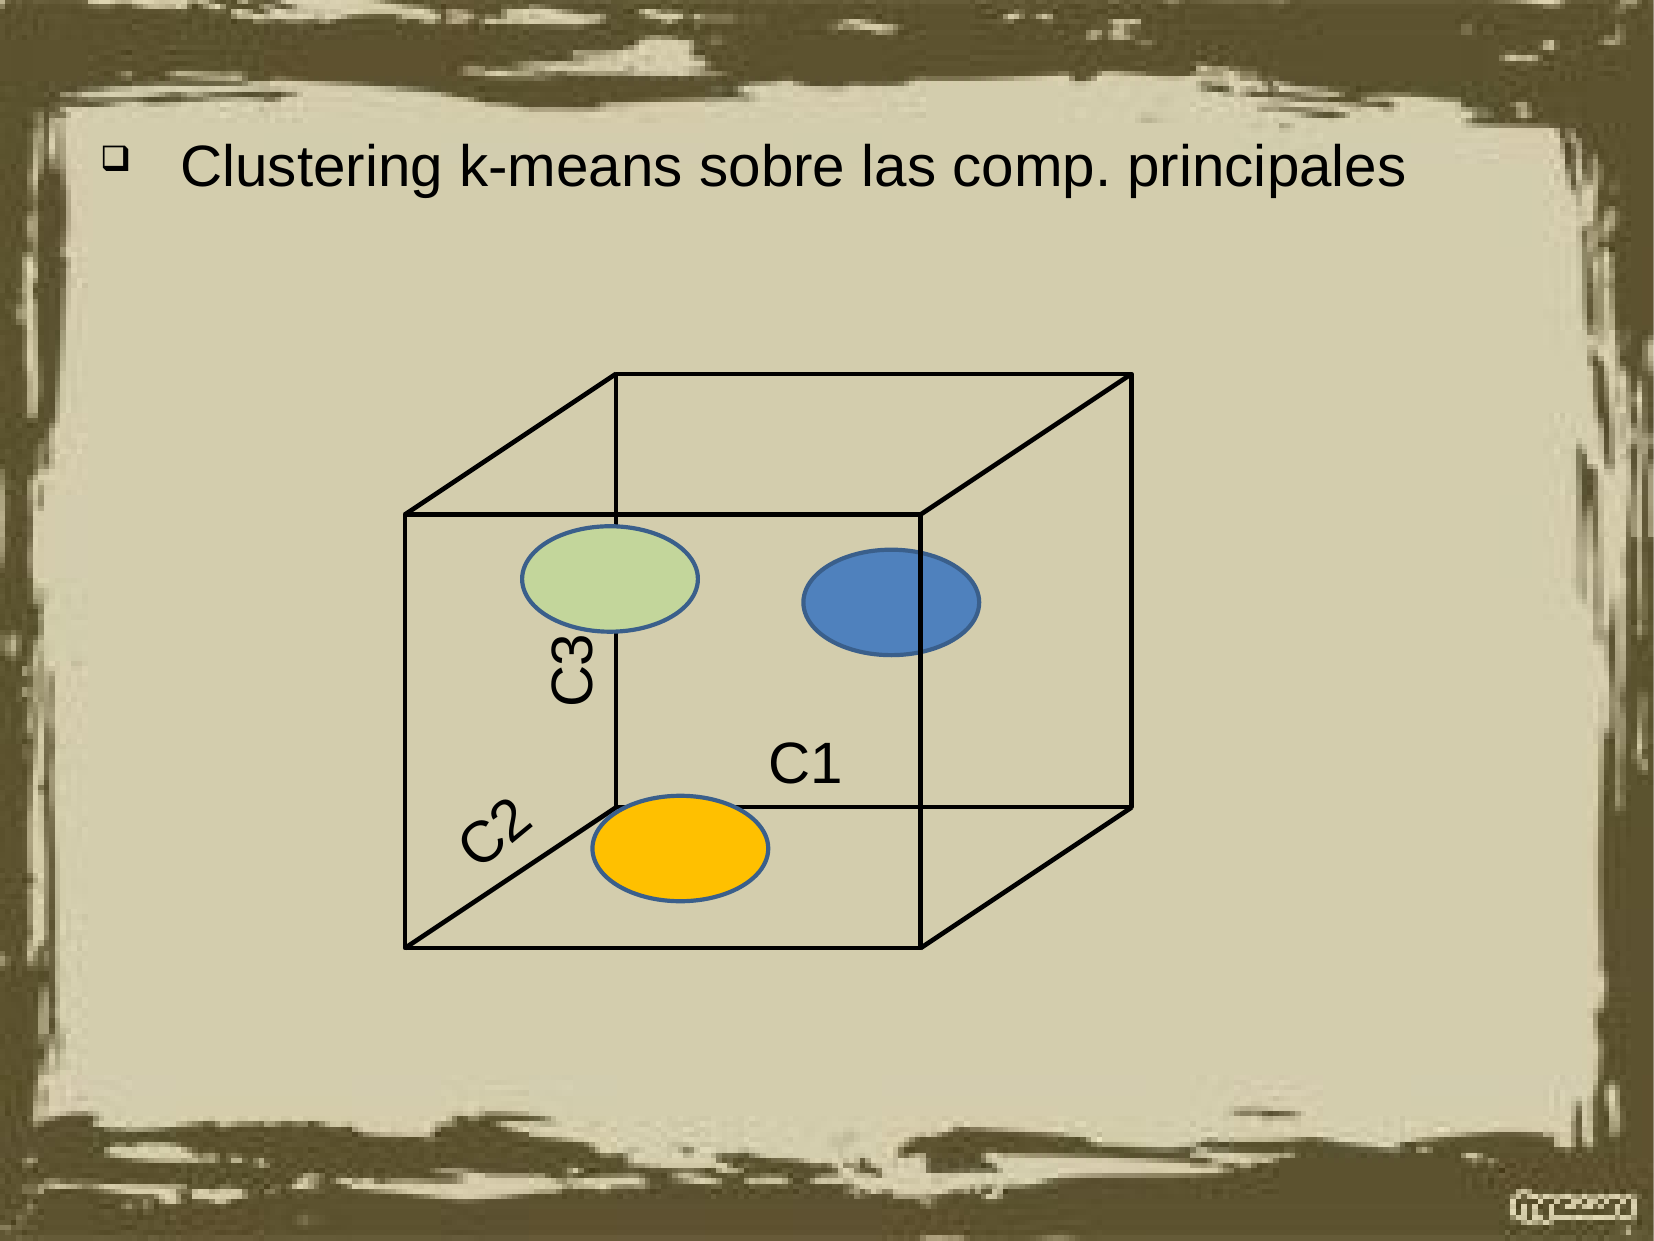

Clustering k-means sobre las comp. principales
C3
C1
C2